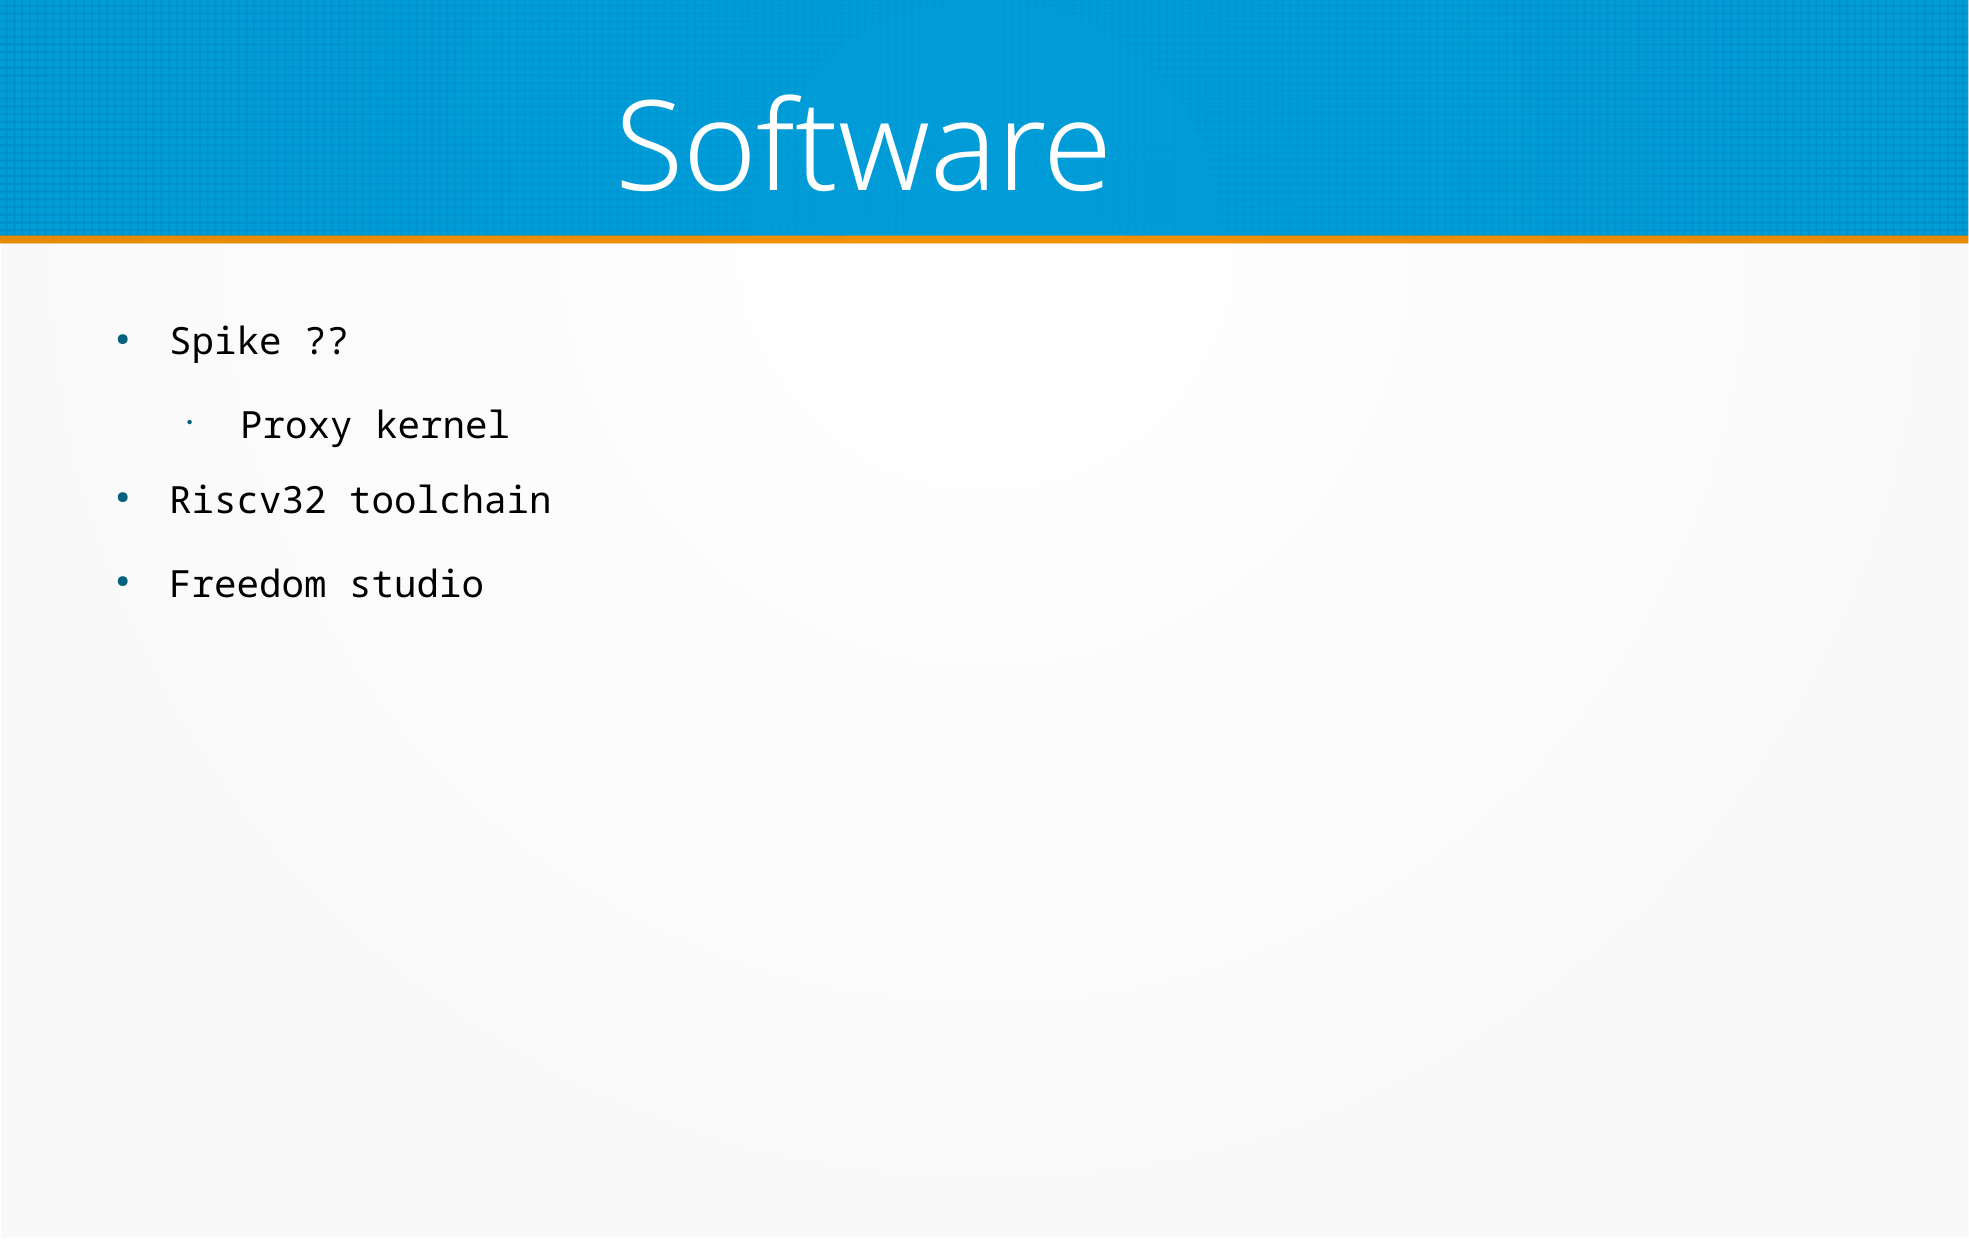

# Software
Spike ??
Proxy kernel
Riscv32 toolchain
Freedom studio